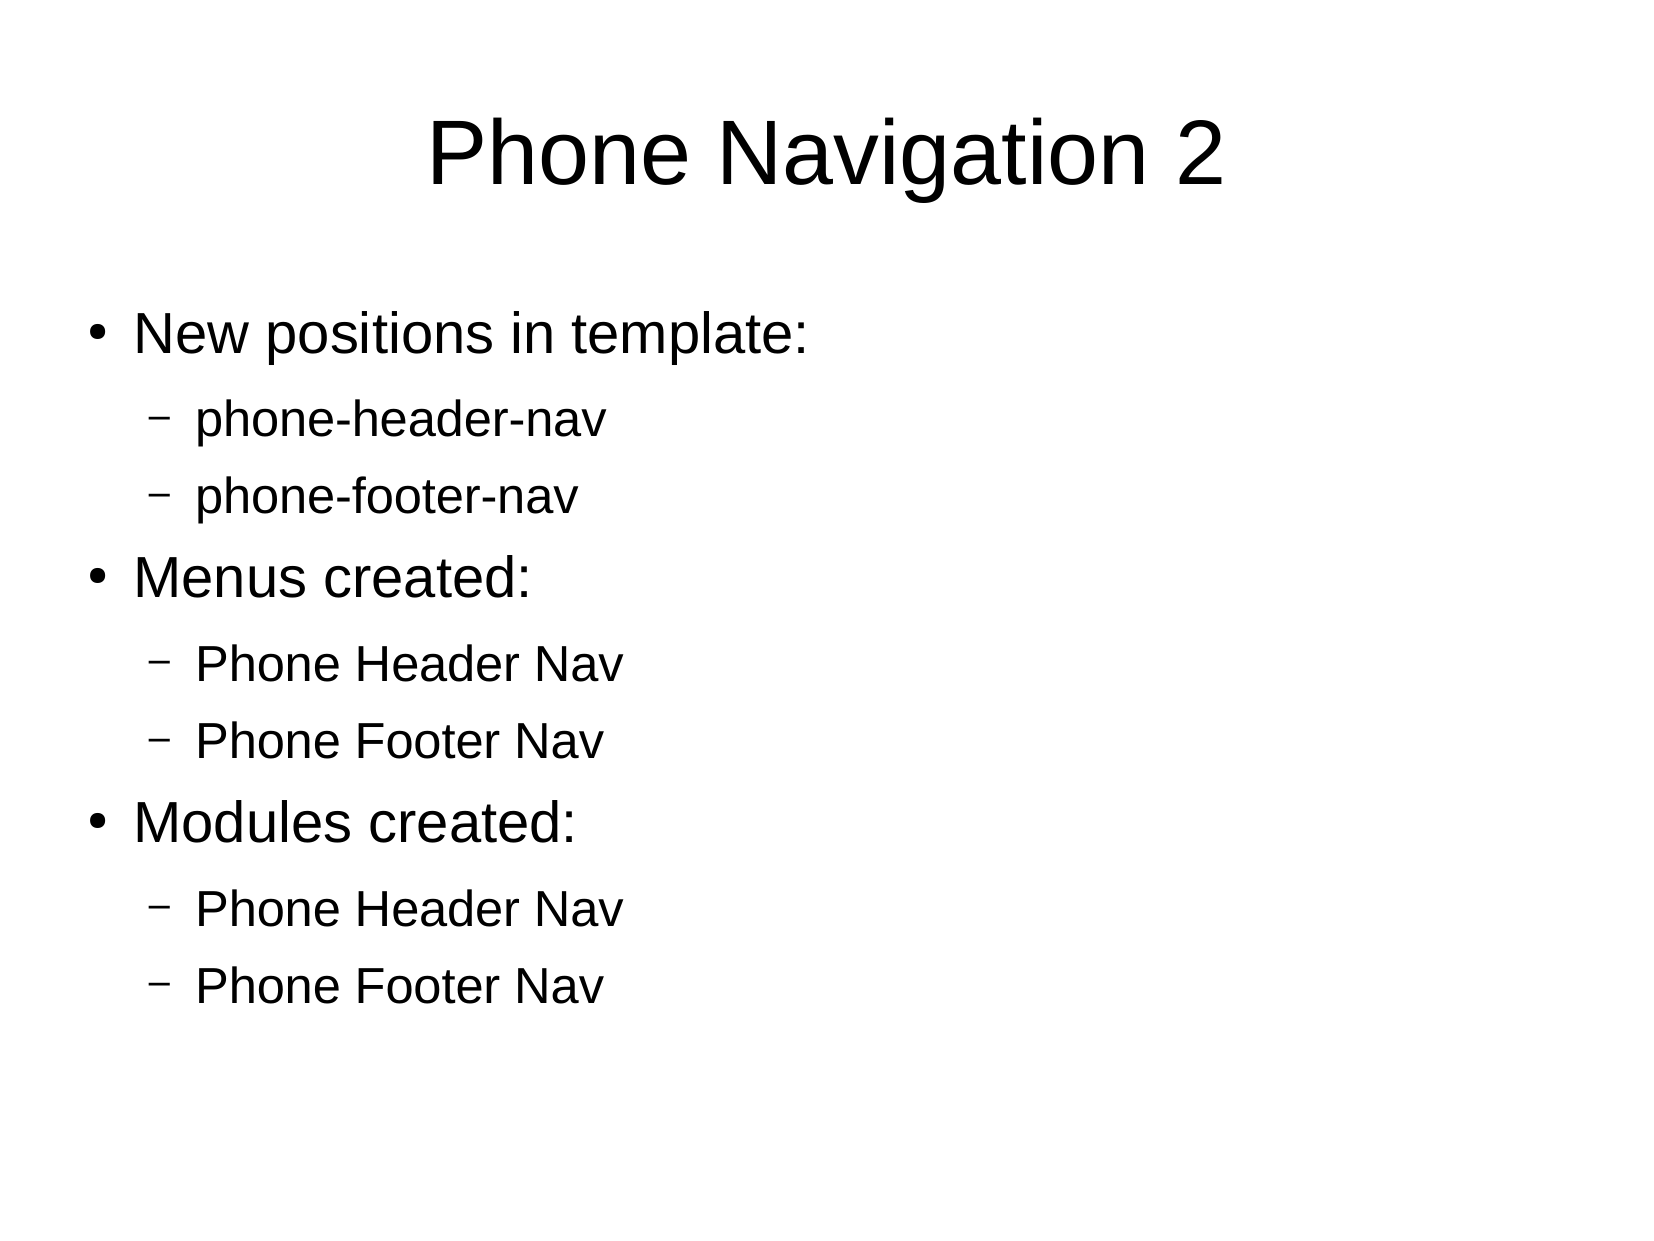

# Phone Navigation 2
New positions in template:
phone-header-nav
phone-footer-nav
Menus created:
Phone Header Nav
Phone Footer Nav
Modules created:
Phone Header Nav
Phone Footer Nav